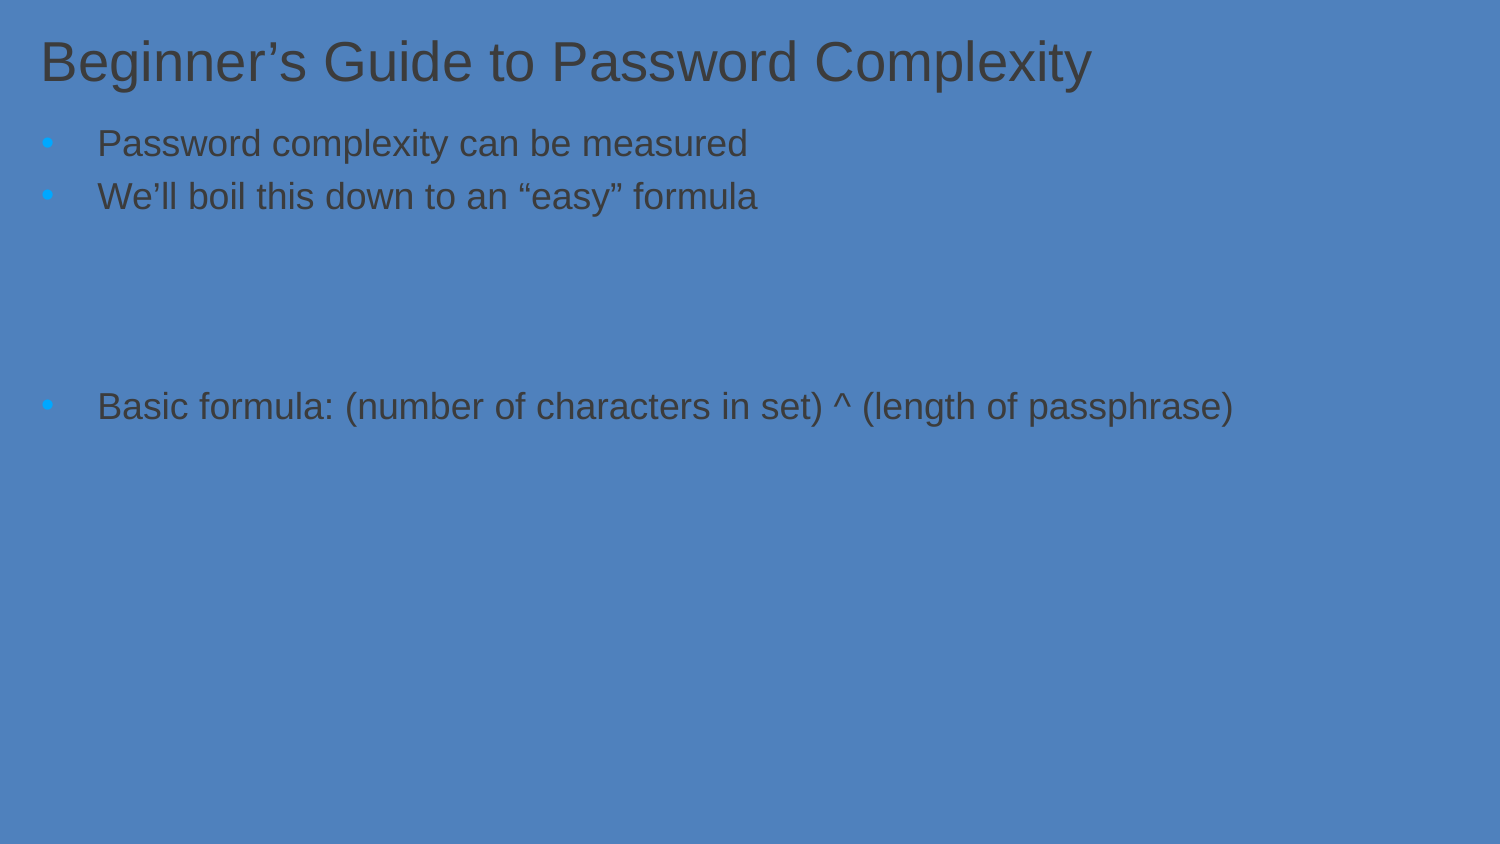

# Beginner’s Guide to Password Complexity
Password complexity can be measured
We’ll boil this down to an “easy” formula
Basic formula: (number of characters in set) ^ (length of passphrase)